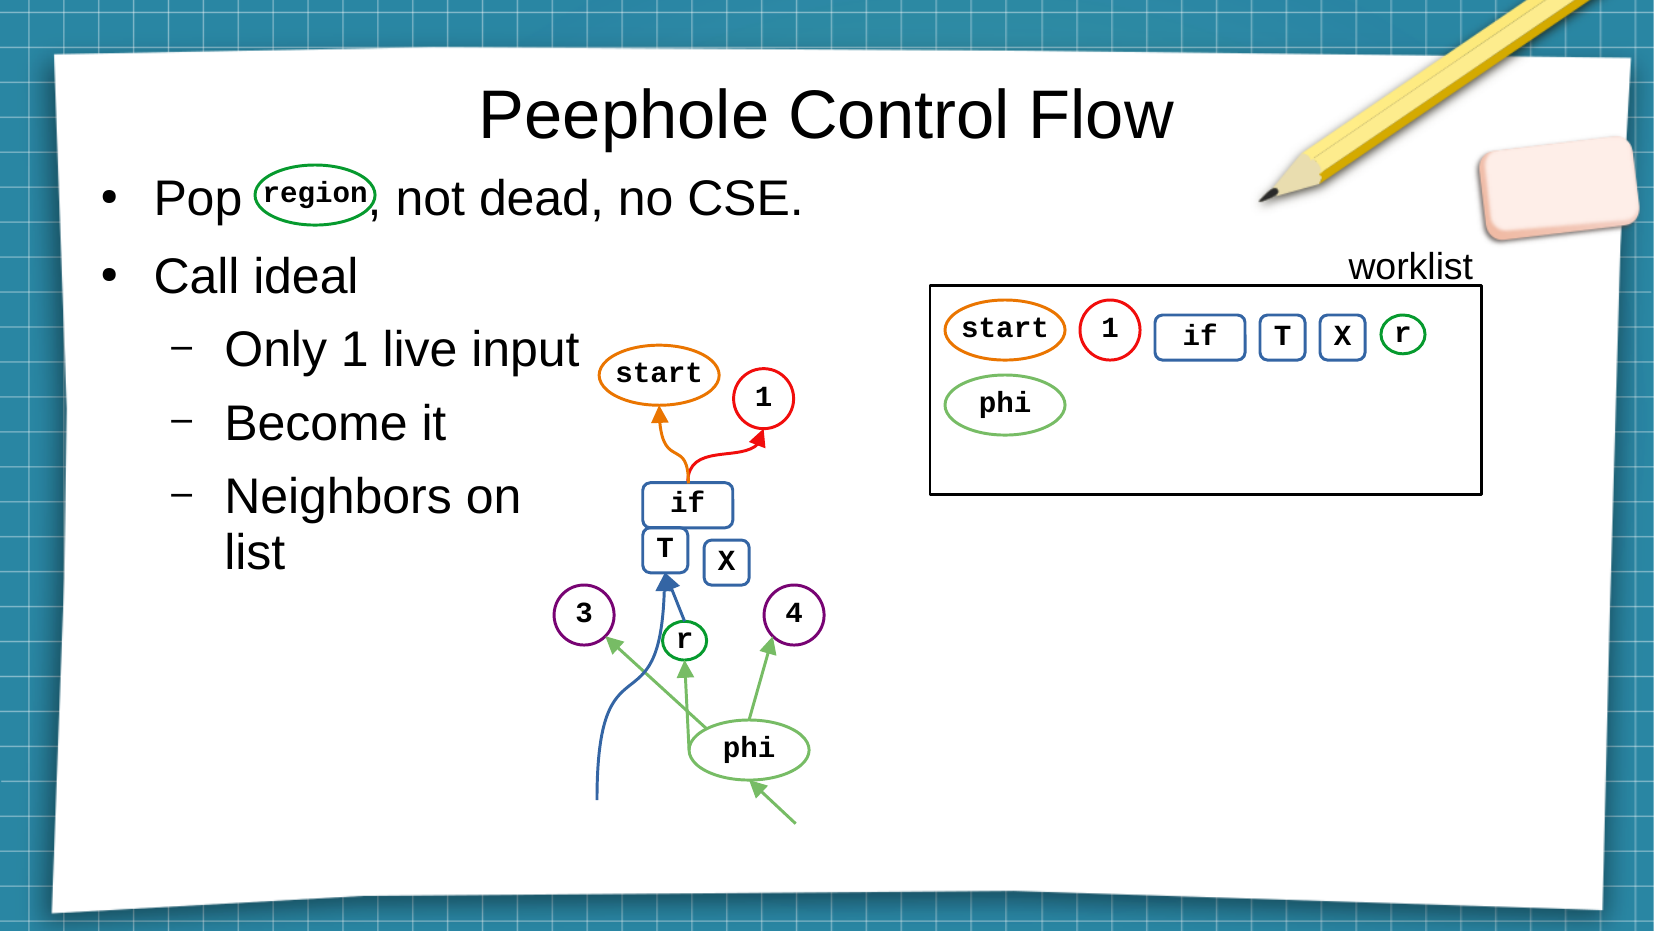

# Peephole Control Flow
region
Pop , not dead, no CSE.
Call ideal
Only 1 live input
Become it
Neighbors on
list
worklist
start
1
if
T
X
r
start
1
phi
if
T
X
3
4
r
phi